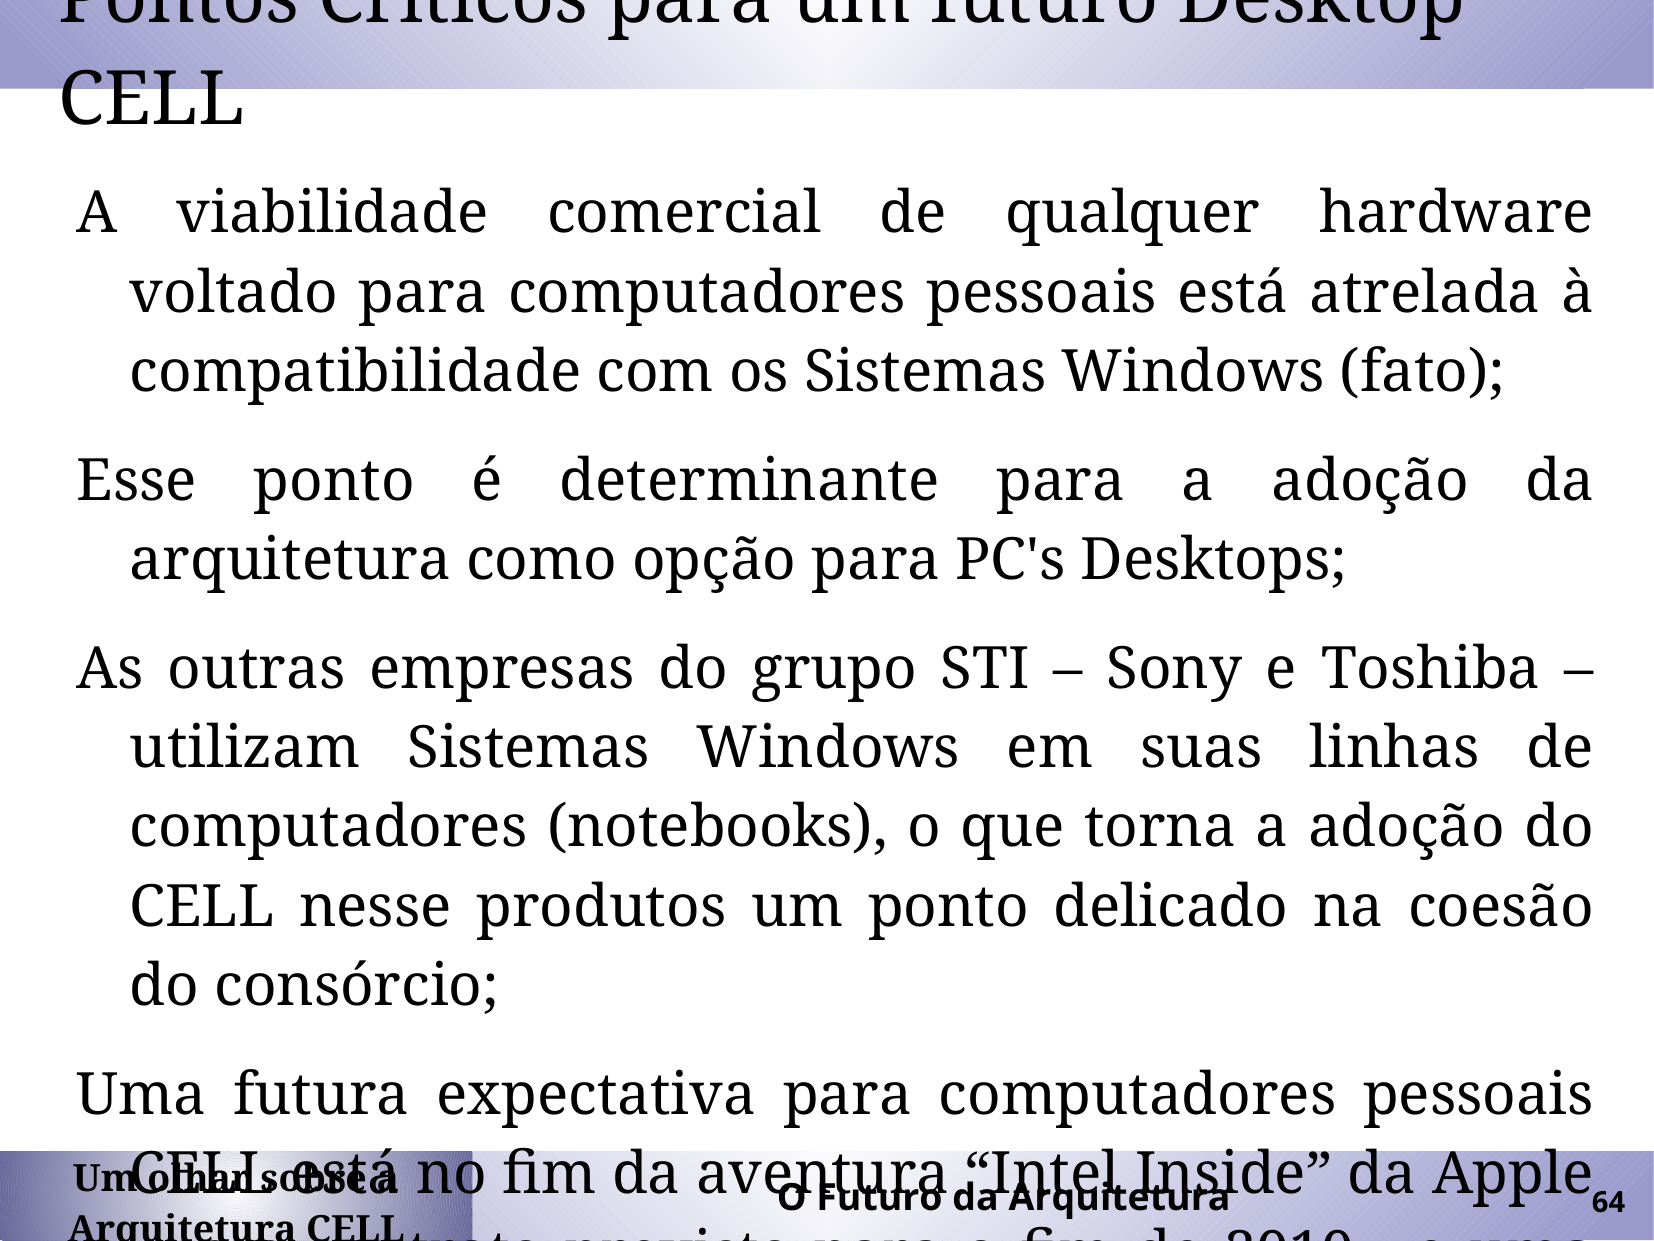

# Pontos Críticos para um futuro Desktop CELL
A viabilidade comercial de qualquer hardware voltado para computadores pessoais está atrelada à compatibilidade com os Sistemas Windows (fato);
Esse ponto é determinante para a adoção da arquitetura como opção para PC's Desktops;
As outras empresas do grupo STI – Sony e Toshiba – utilizam Sistemas Windows em suas linhas de computadores (notebooks), o que torna a adoção do CELL nesse produtos um ponto delicado na coesão do consórcio;
Uma futura expectativa para computadores pessoais CELL está no fim da aventura “Intel Inside” da Apple - com contrato previsto para o fim de 2010 - e uma possível reaproximação IBM/ Apple, dada a experiência anterior dessa na plataforma PowerPC;
O Futuro da Arquitetura
64